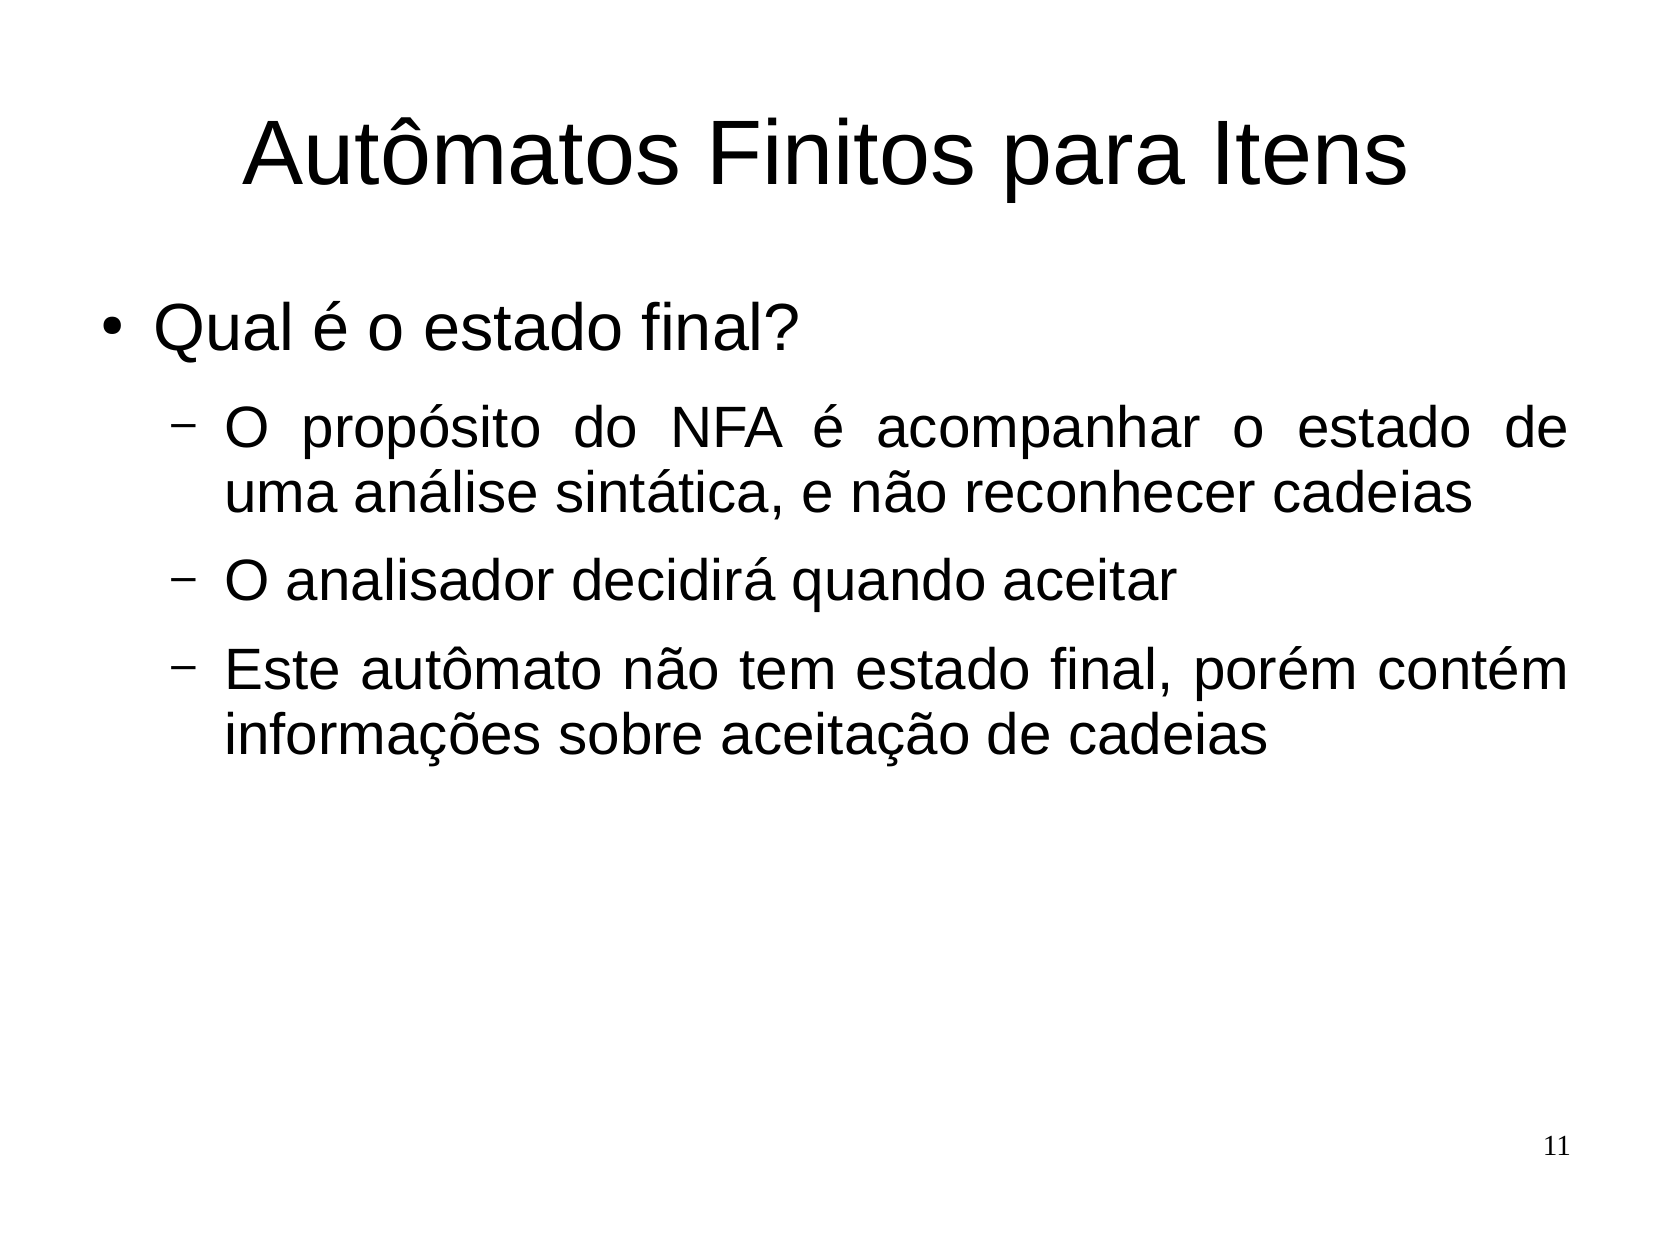

# Autômatos Finitos para Itens
Qual é o estado final?
O propósito do NFA é acompanhar o estado de uma análise sintática, e não reconhecer cadeias
O analisador decidirá quando aceitar
Este autômato não tem estado final, porém contém informações sobre aceitação de cadeias
11